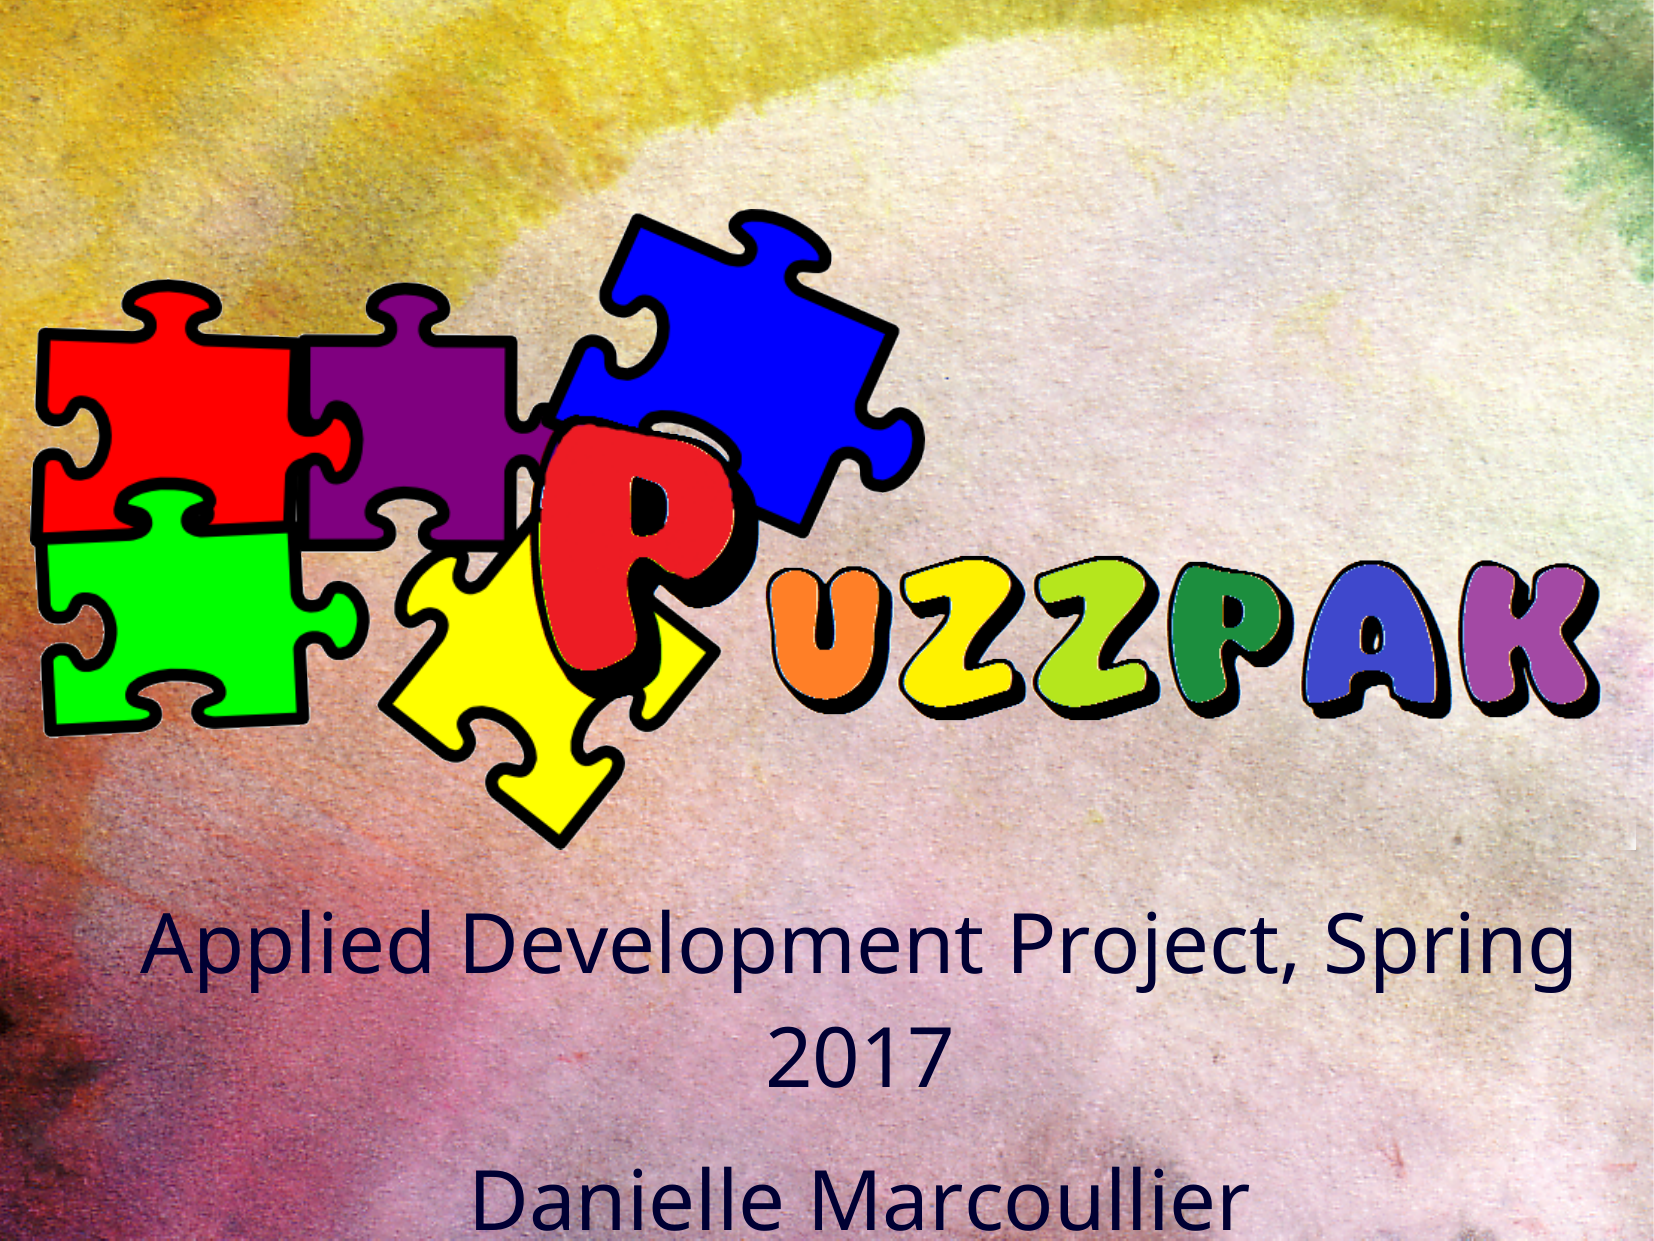

# Applied Development Project, Spring 2017
Danielle Marcoullier